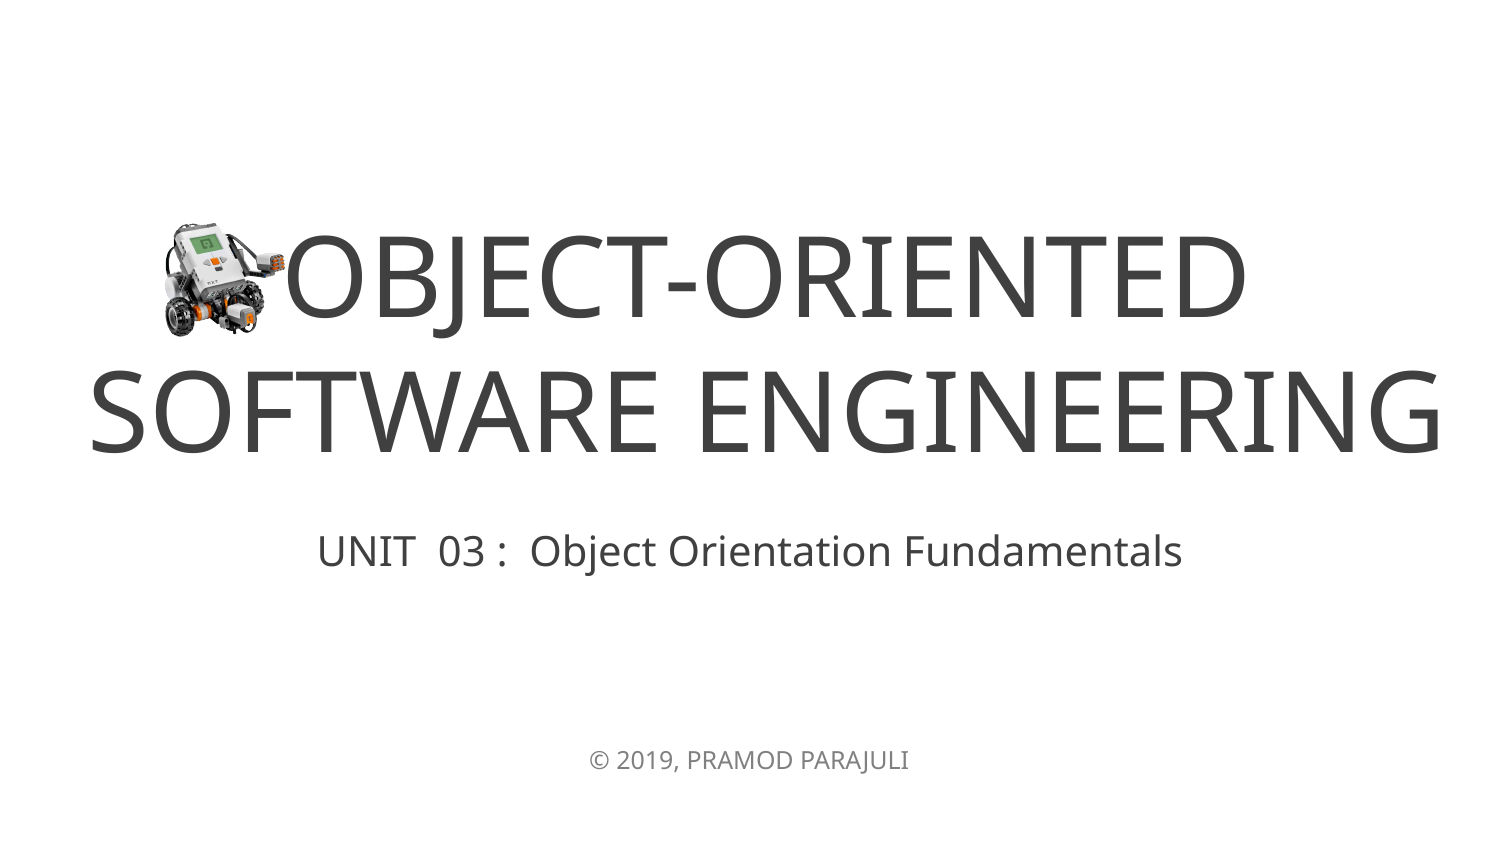

# OBJECT-ORIENTED SOFTWARE ENGINEERING
UNIT 03 : Object Orientation Fundamentals
© 2019, PRAMOD PARAJULI